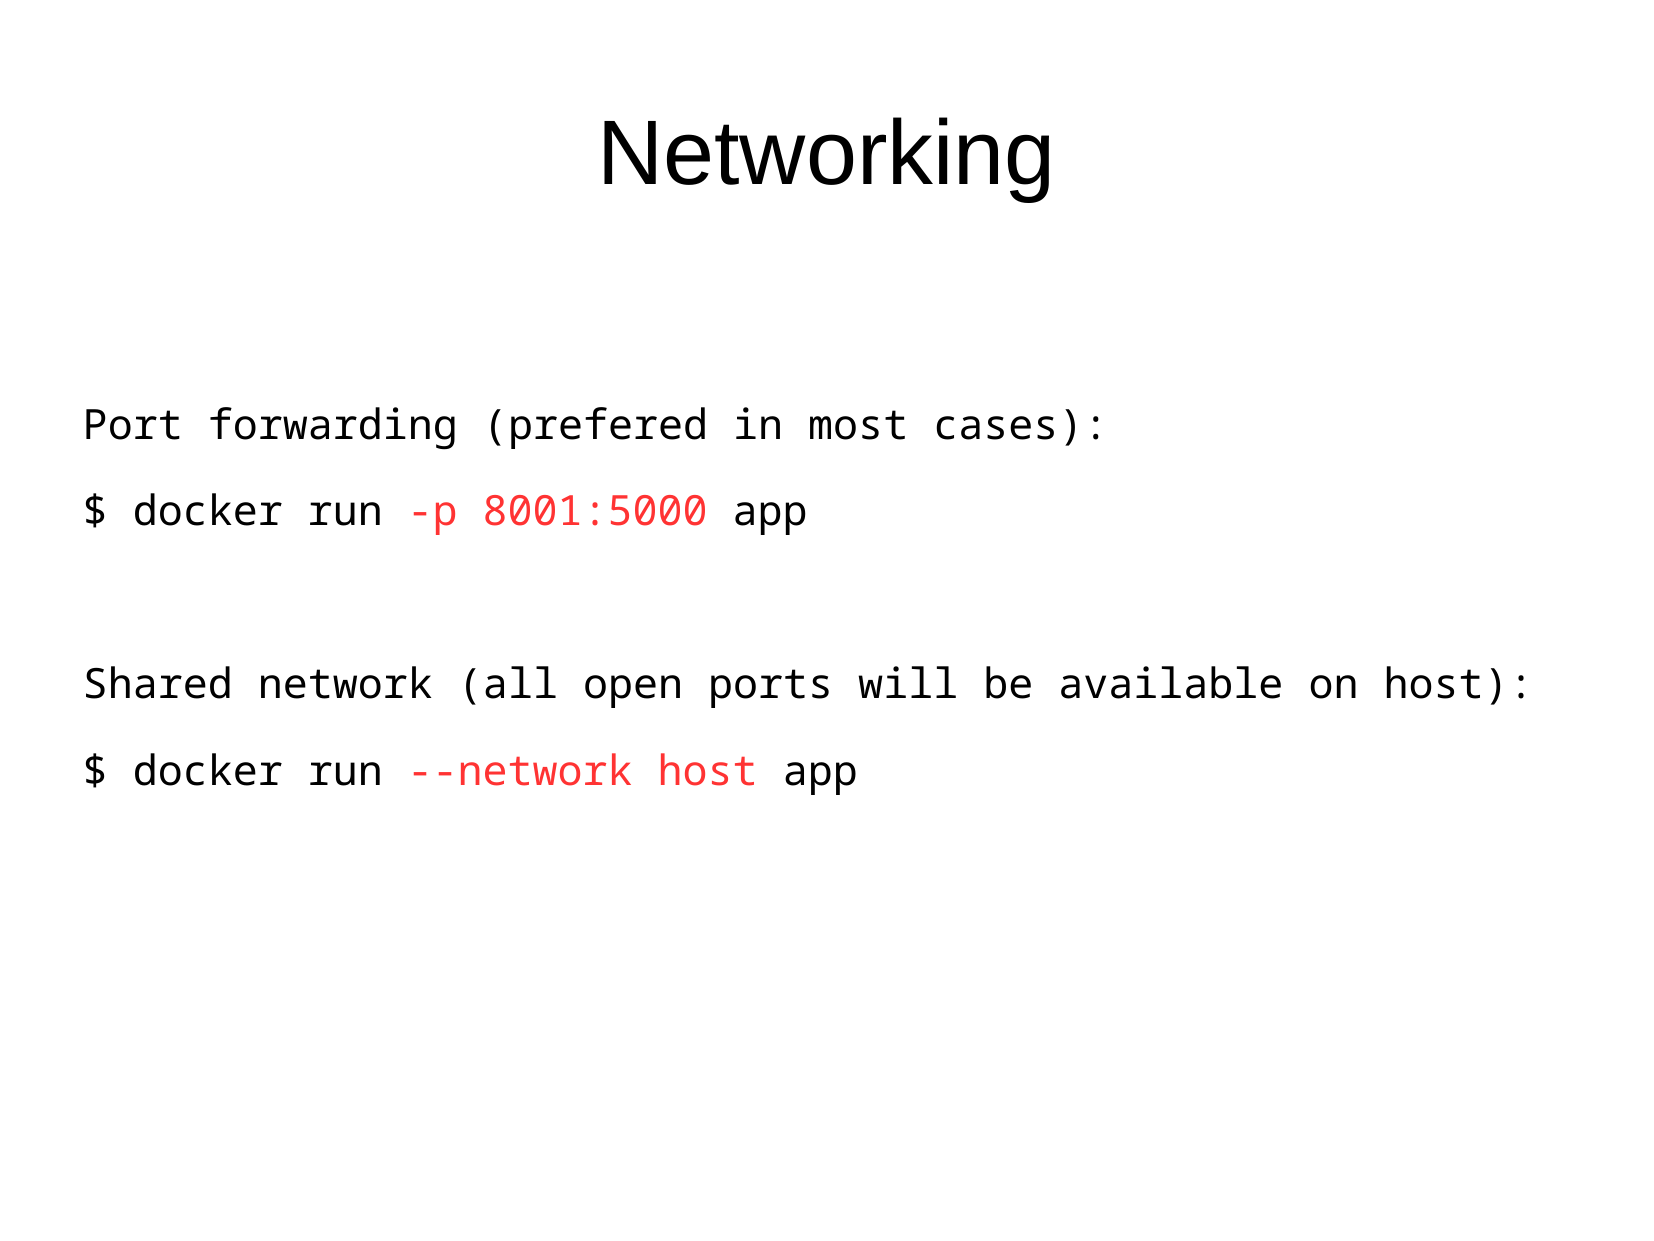

# Networking
Port forwarding (prefered in most cases):
$ docker run -p 8001:5000 app
Shared network (all open ports will be available on host):
$ docker run --network host app